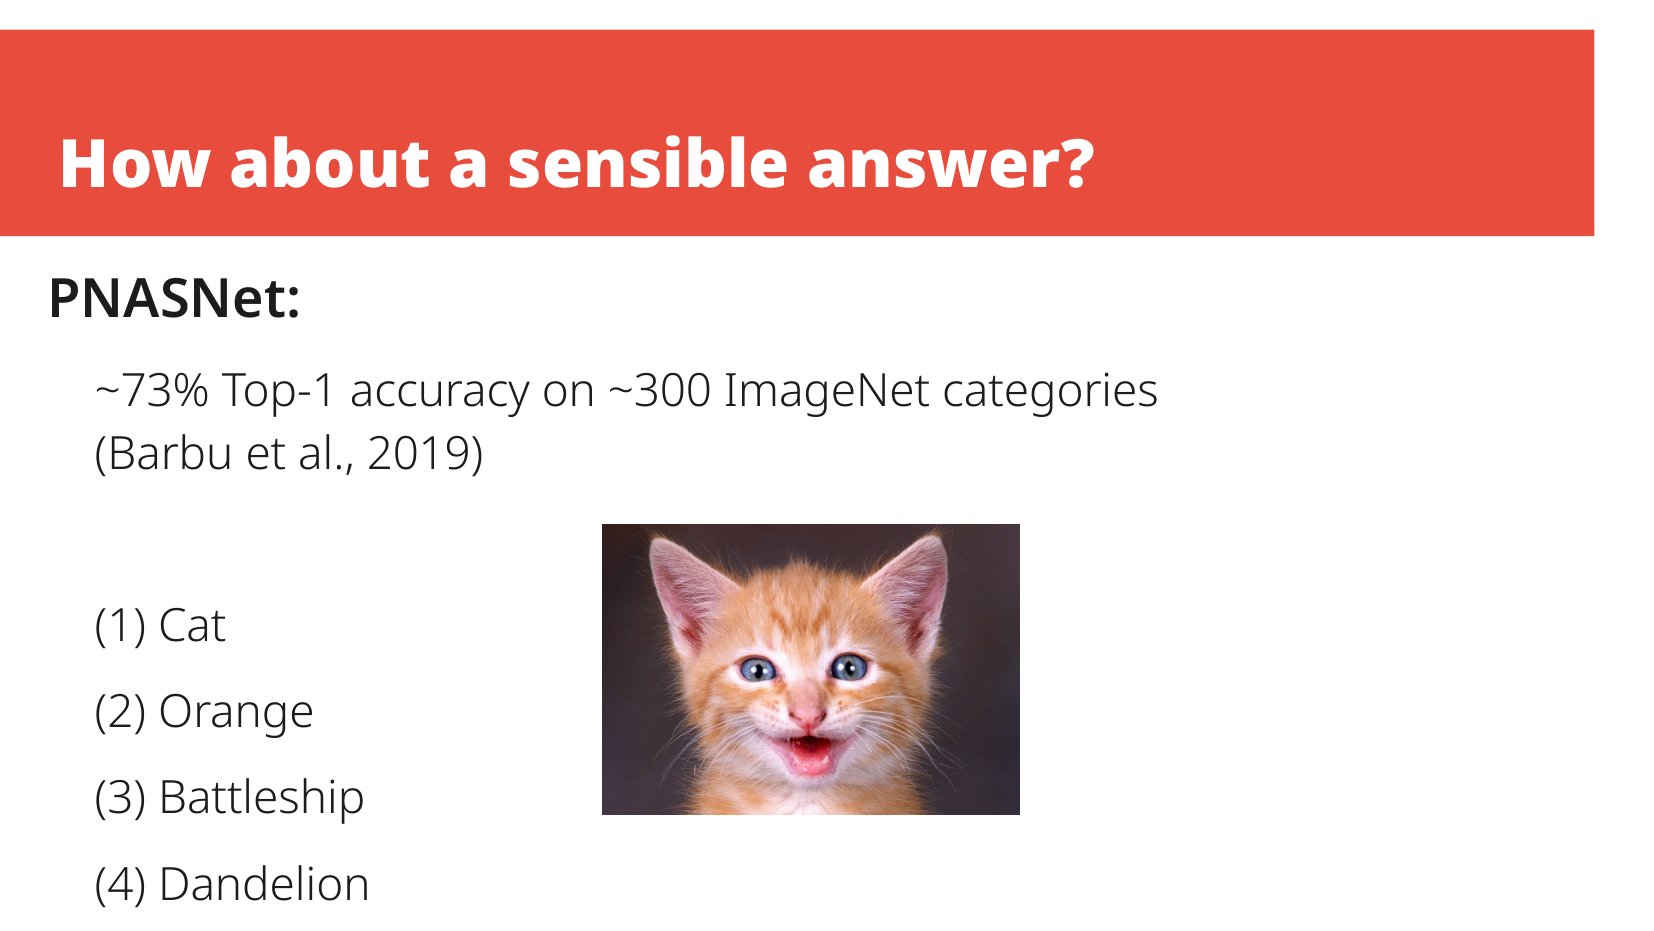

# How about a sensible answer?
PNASNet:
~73% Top-1 accuracy on ~300 ImageNet categories
(Barbu et al., 2019)
(1) Cat
(2) Orange
(3) Battleship
(4) Dandelion
(5) Hatstand
60